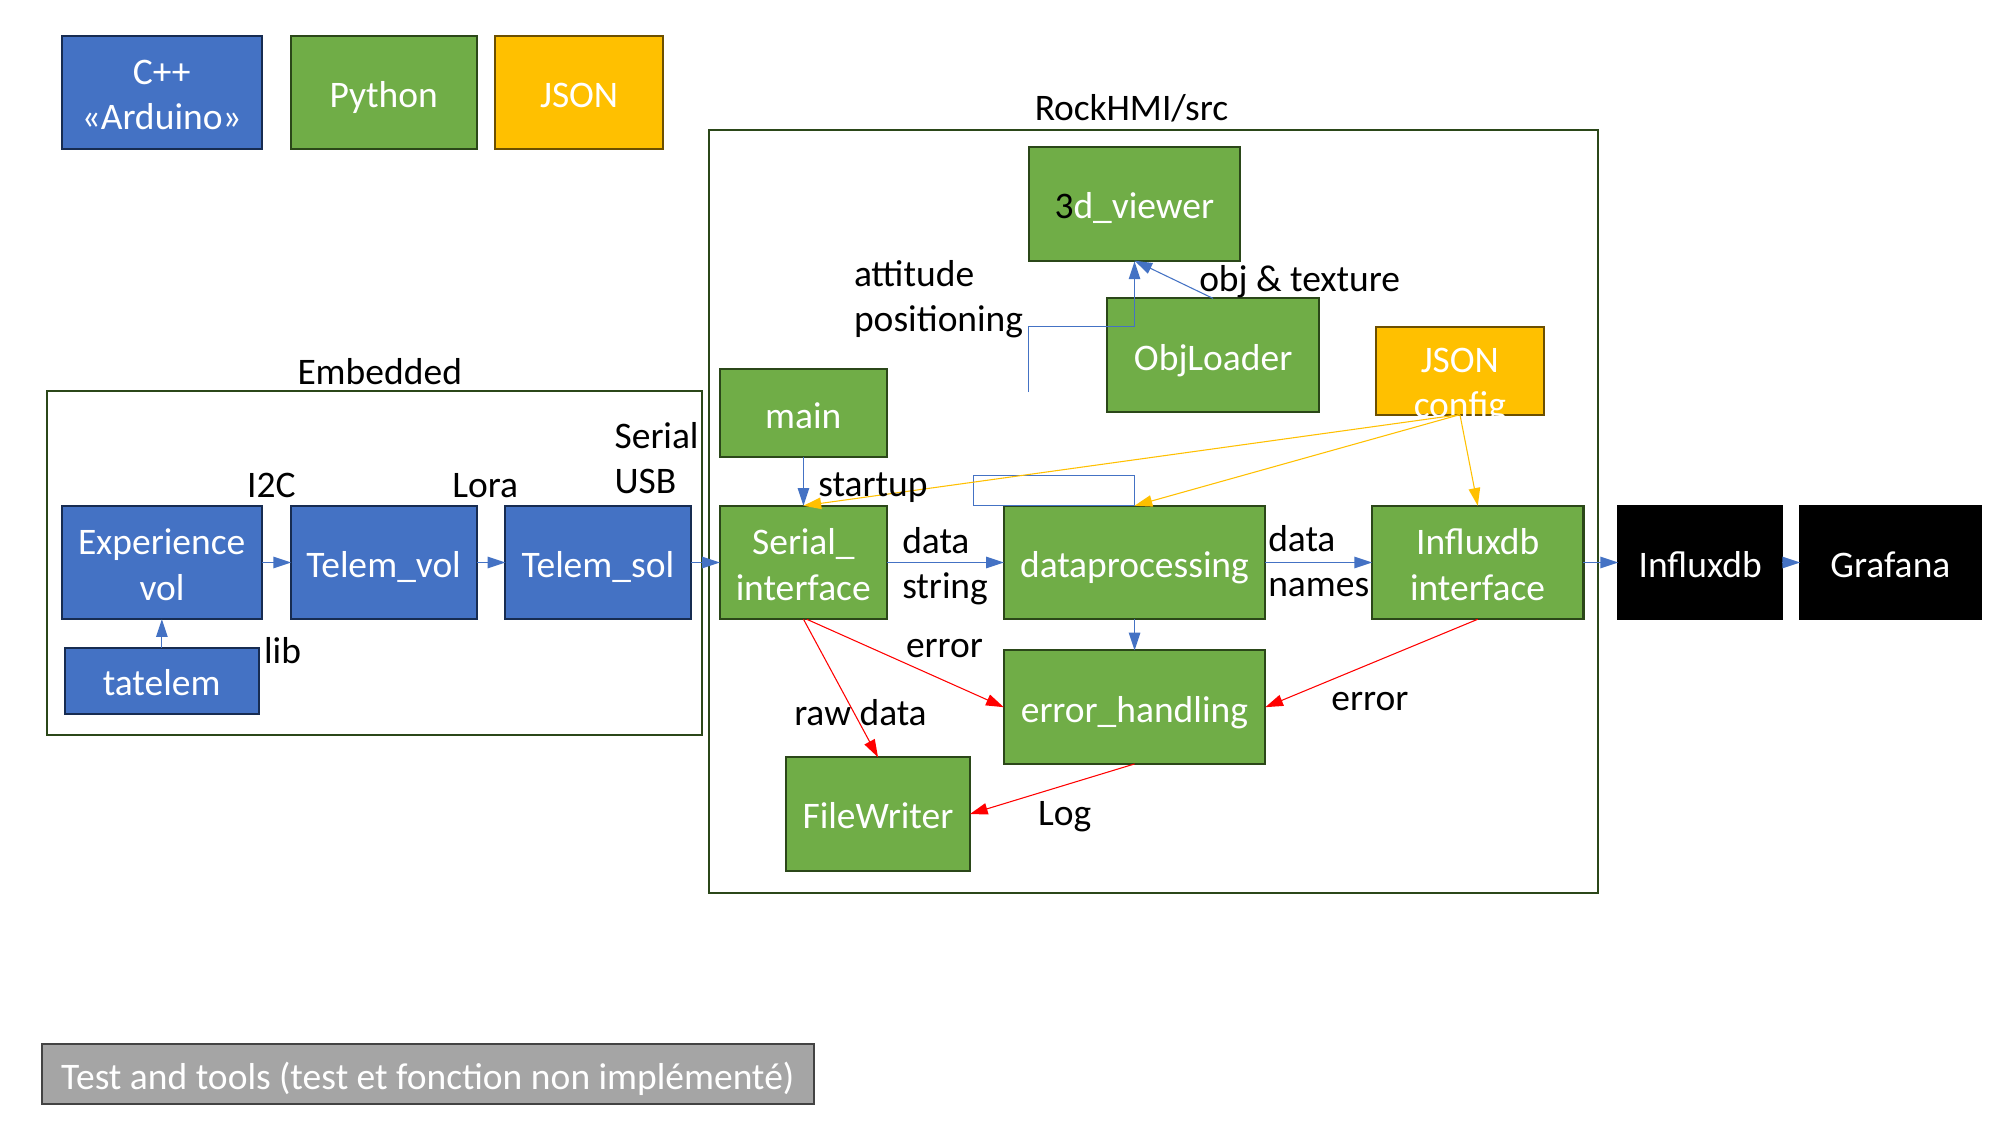

C++ «Arduino»
Python
JSON
RockHMI/src
3d_viewer
attitude
positioning
obj & texture
ObjLoader
JSON config
Embedded
main
Serial
USB
startup
Lora
I2C
Experience vol
Telem_vol
Telem_sol
Serial_
interface
dataprocessing
Influxdb
interface
Influxdb
Grafana
data
names
data
string
error
lib
tatelem
error_handling
error
raw data
FileWriter
Log
Test and tools (test et fonction non implémenté)